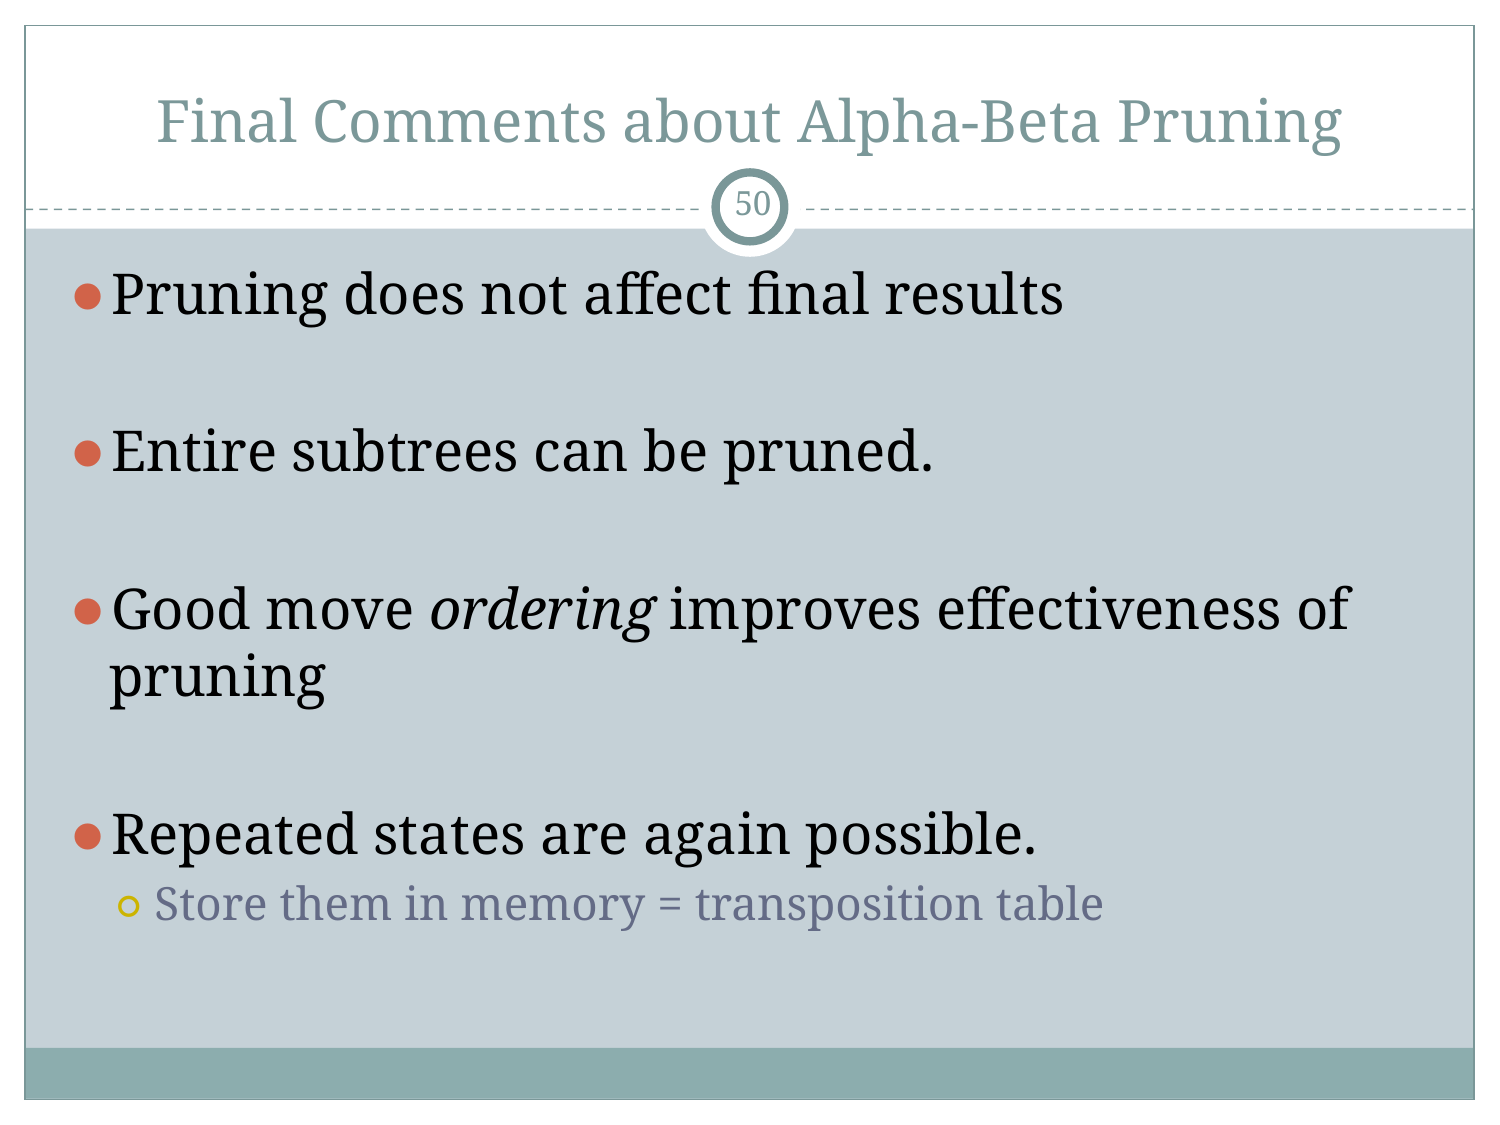

# Final Comments about Alpha-Beta Pruning
Pruning does not affect final results
Entire subtrees can be pruned.
Good move ordering improves effectiveness of pruning
Repeated states are again possible.
Store them in memory = transposition table